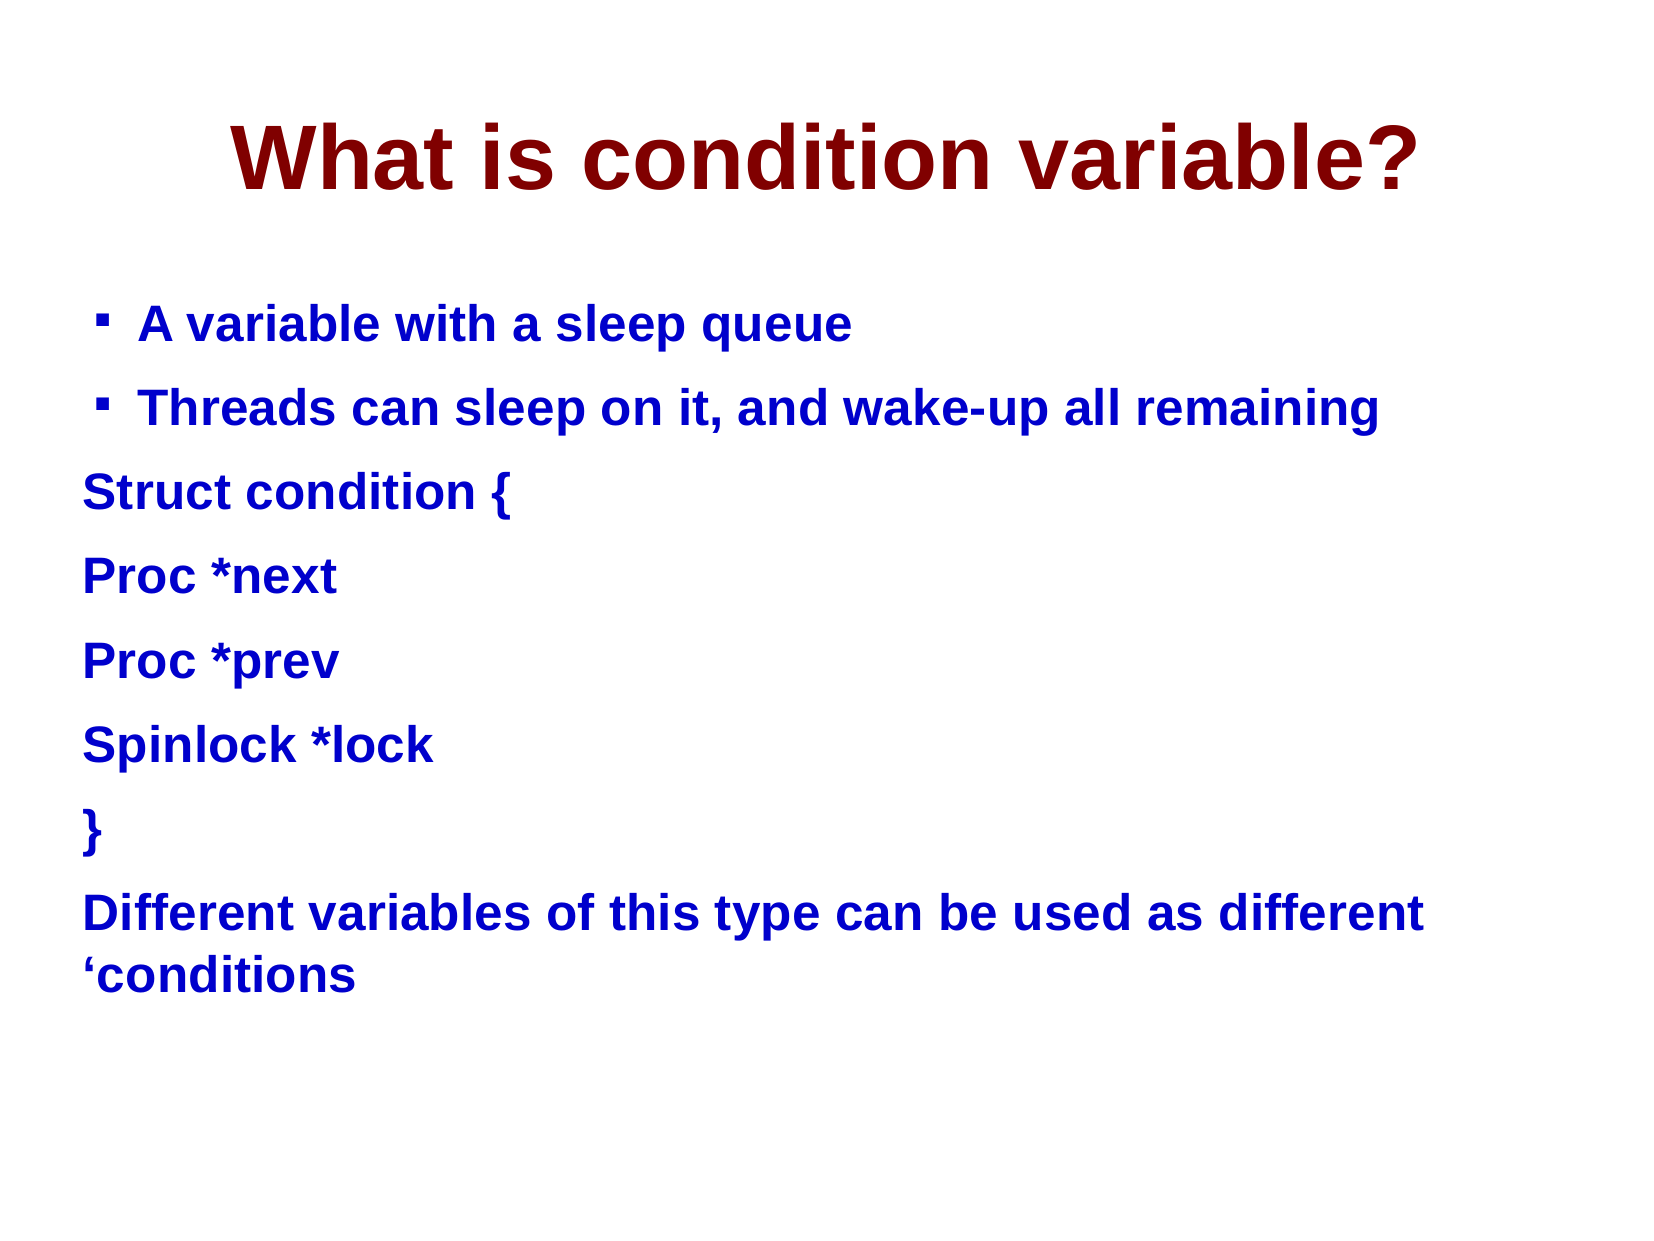

# What is condition variable?
A variable with a sleep queue
Threads can sleep on it, and wake-up all remaining
Struct condition {
Proc *next
Proc *prev
Spinlock *lock
}
Different variables of this type can be used as different ‘conditions